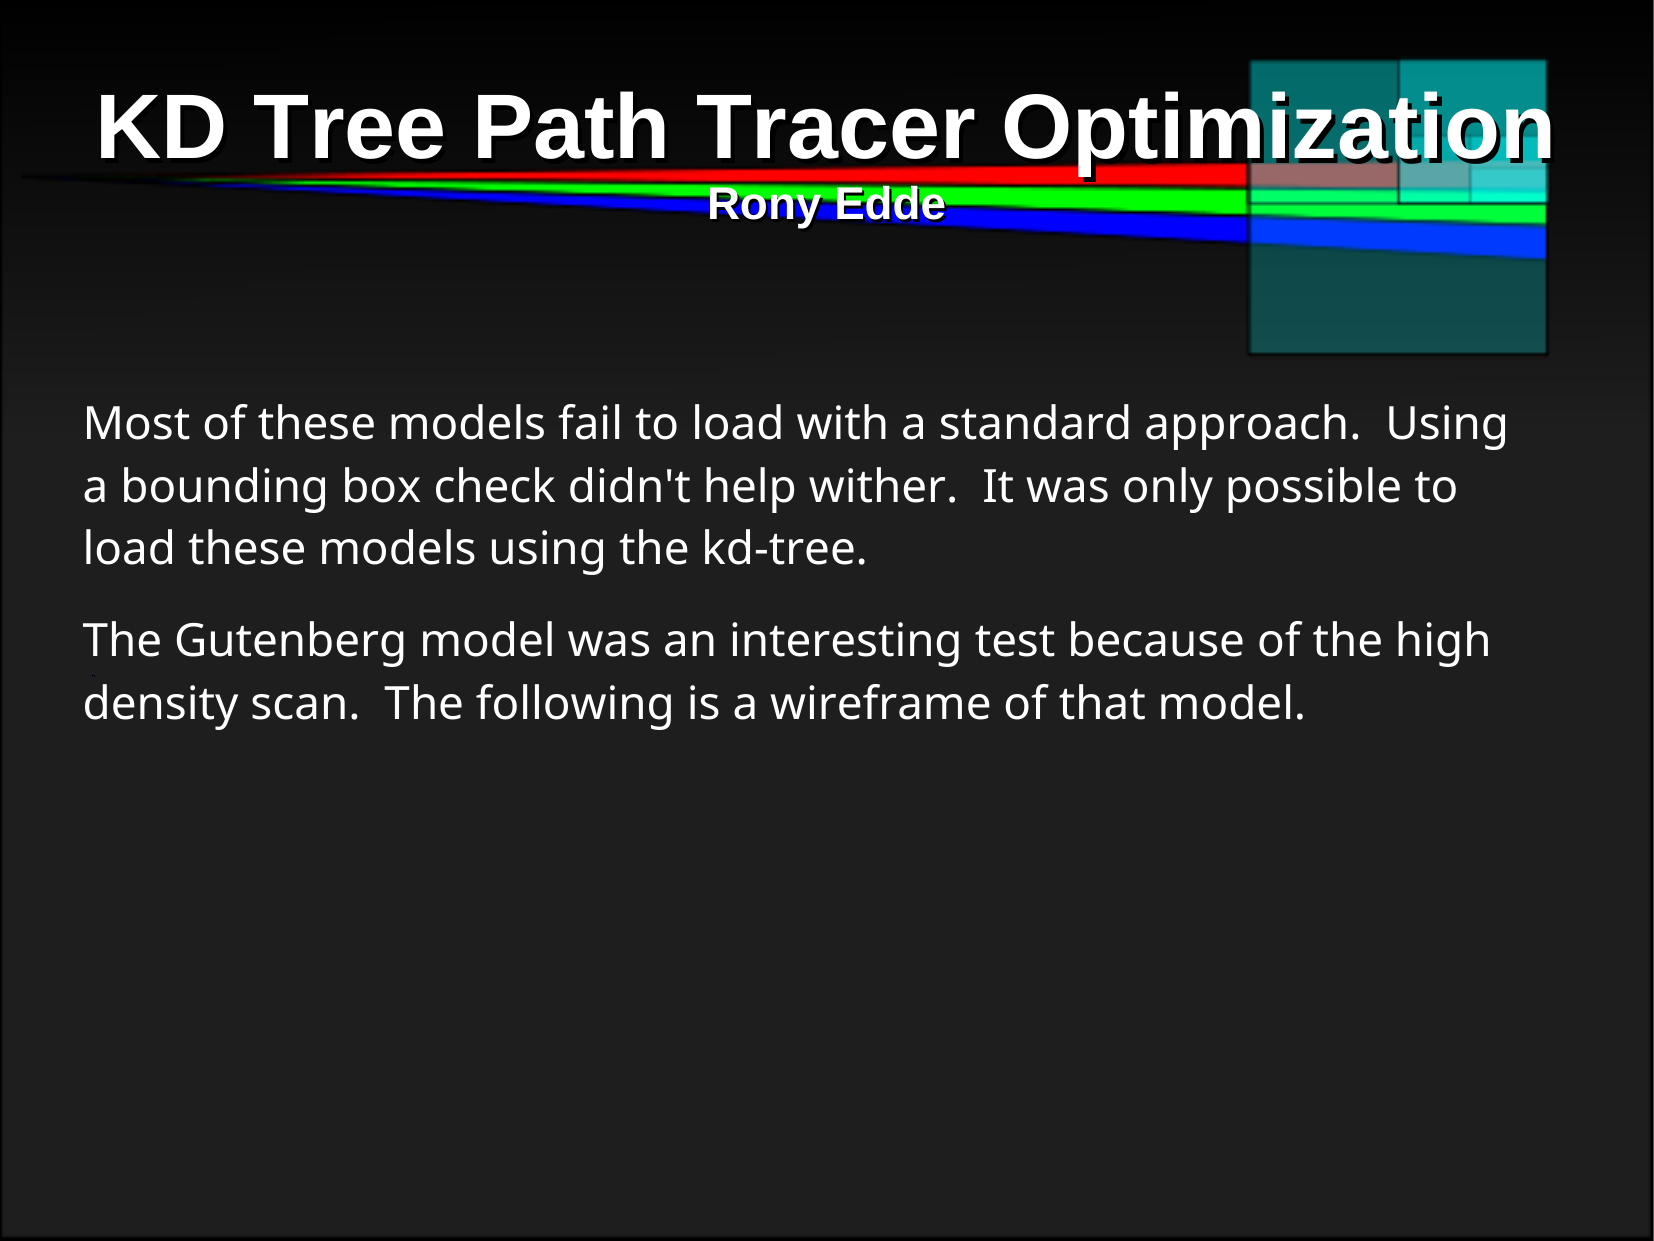

# KD Tree Path Tracer Optimization Rony Edde
Most of these models fail to load with a standard approach. Using a bounding box check didn't help wither. It was only possible to load these models using the kd-tree.
The Gutenberg model was an interesting test because of the high density scan. The following is a wireframe of that model.